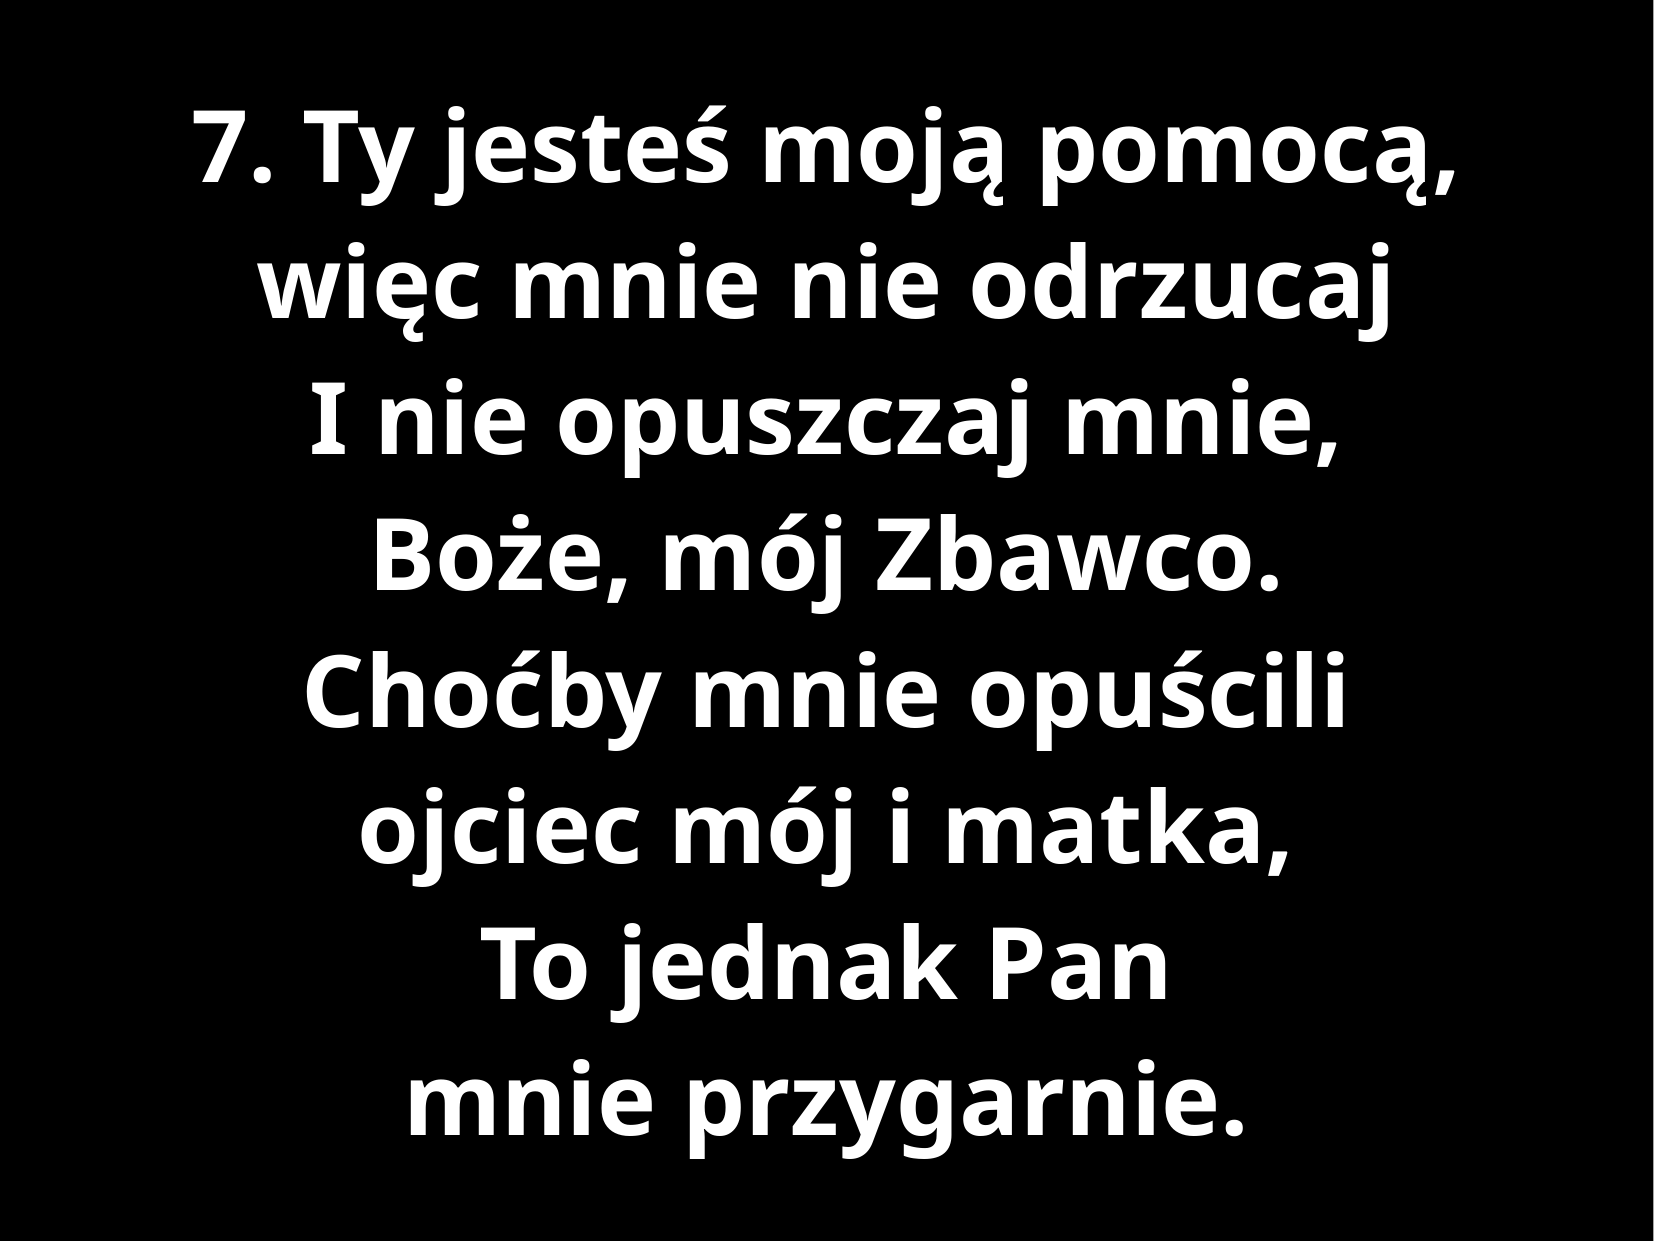

# 7. Ty jesteś moją pomocą, więc mnie nie odrzucaj I nie opuszczaj mnie, Boże, mój Zbawco. Choćby mnie opuścili ojciec mój i matka, To jednak Pan mnie przygarnie.